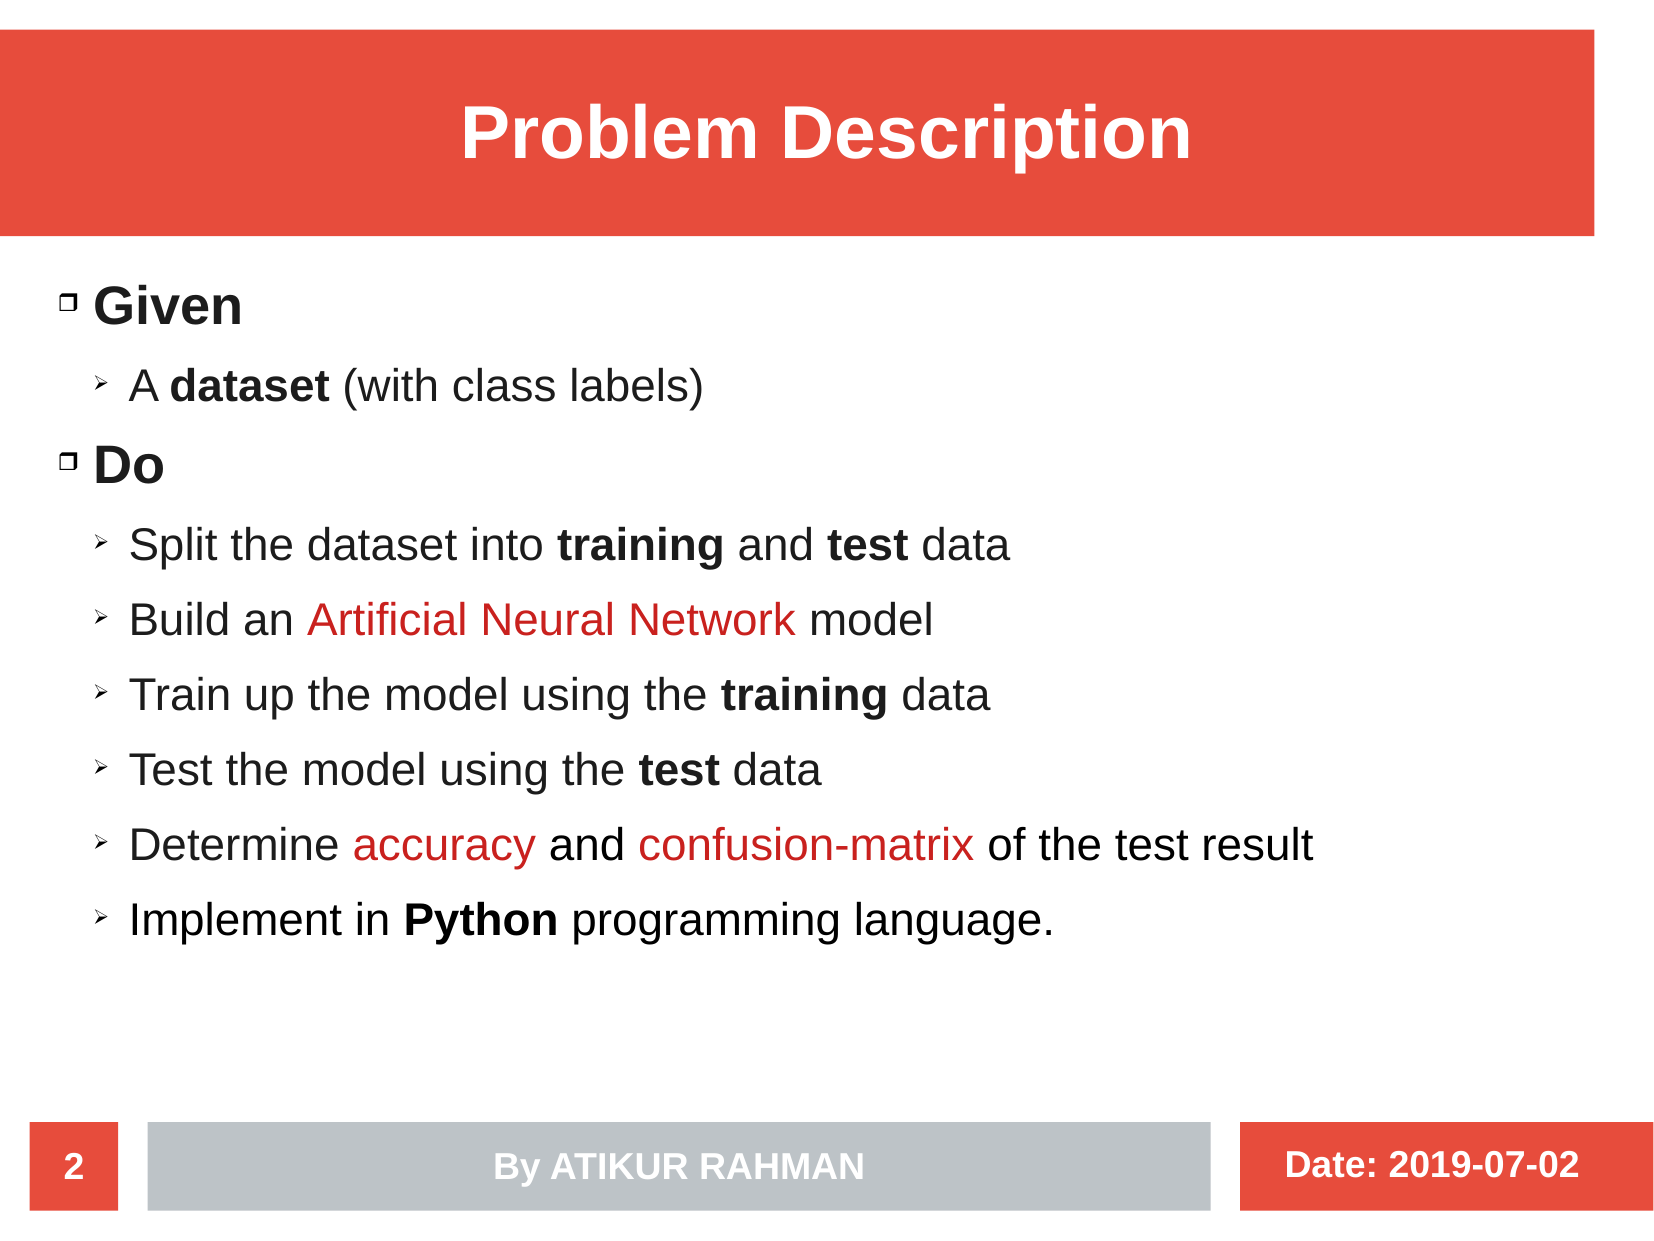

# Problem Description
Given
A dataset (with class labels)
Do
Split the dataset into training and test data
Build an Artificial Neural Network model
Train up the model using the training data
Test the model using the test data
Determine accuracy and confusion-matrix of the test result
Implement in Python programming language.
2
By ATIKUR RAHMAN
Date: 2019-07-02